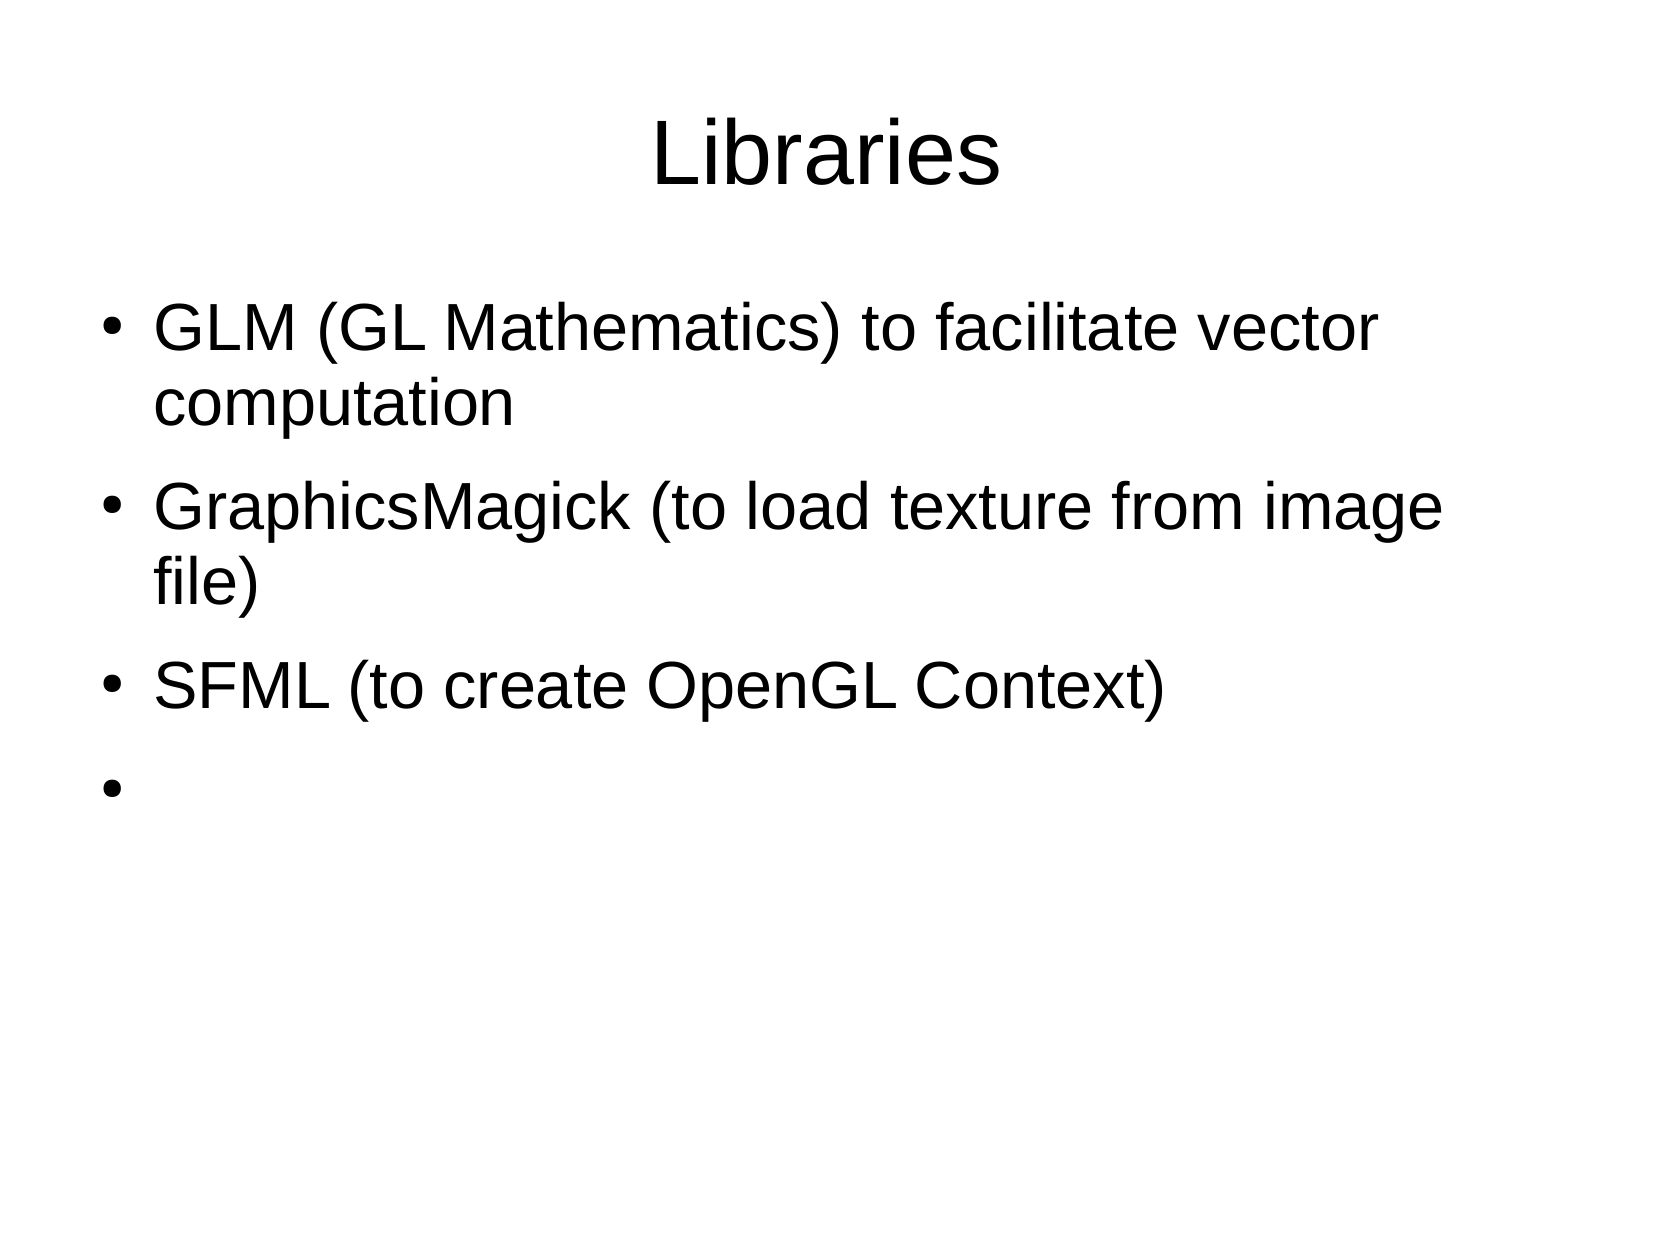

# Libraries
GLM (GL Mathematics) to facilitate vector computation
GraphicsMagick (to load texture from image file)
SFML (to create OpenGL Context)